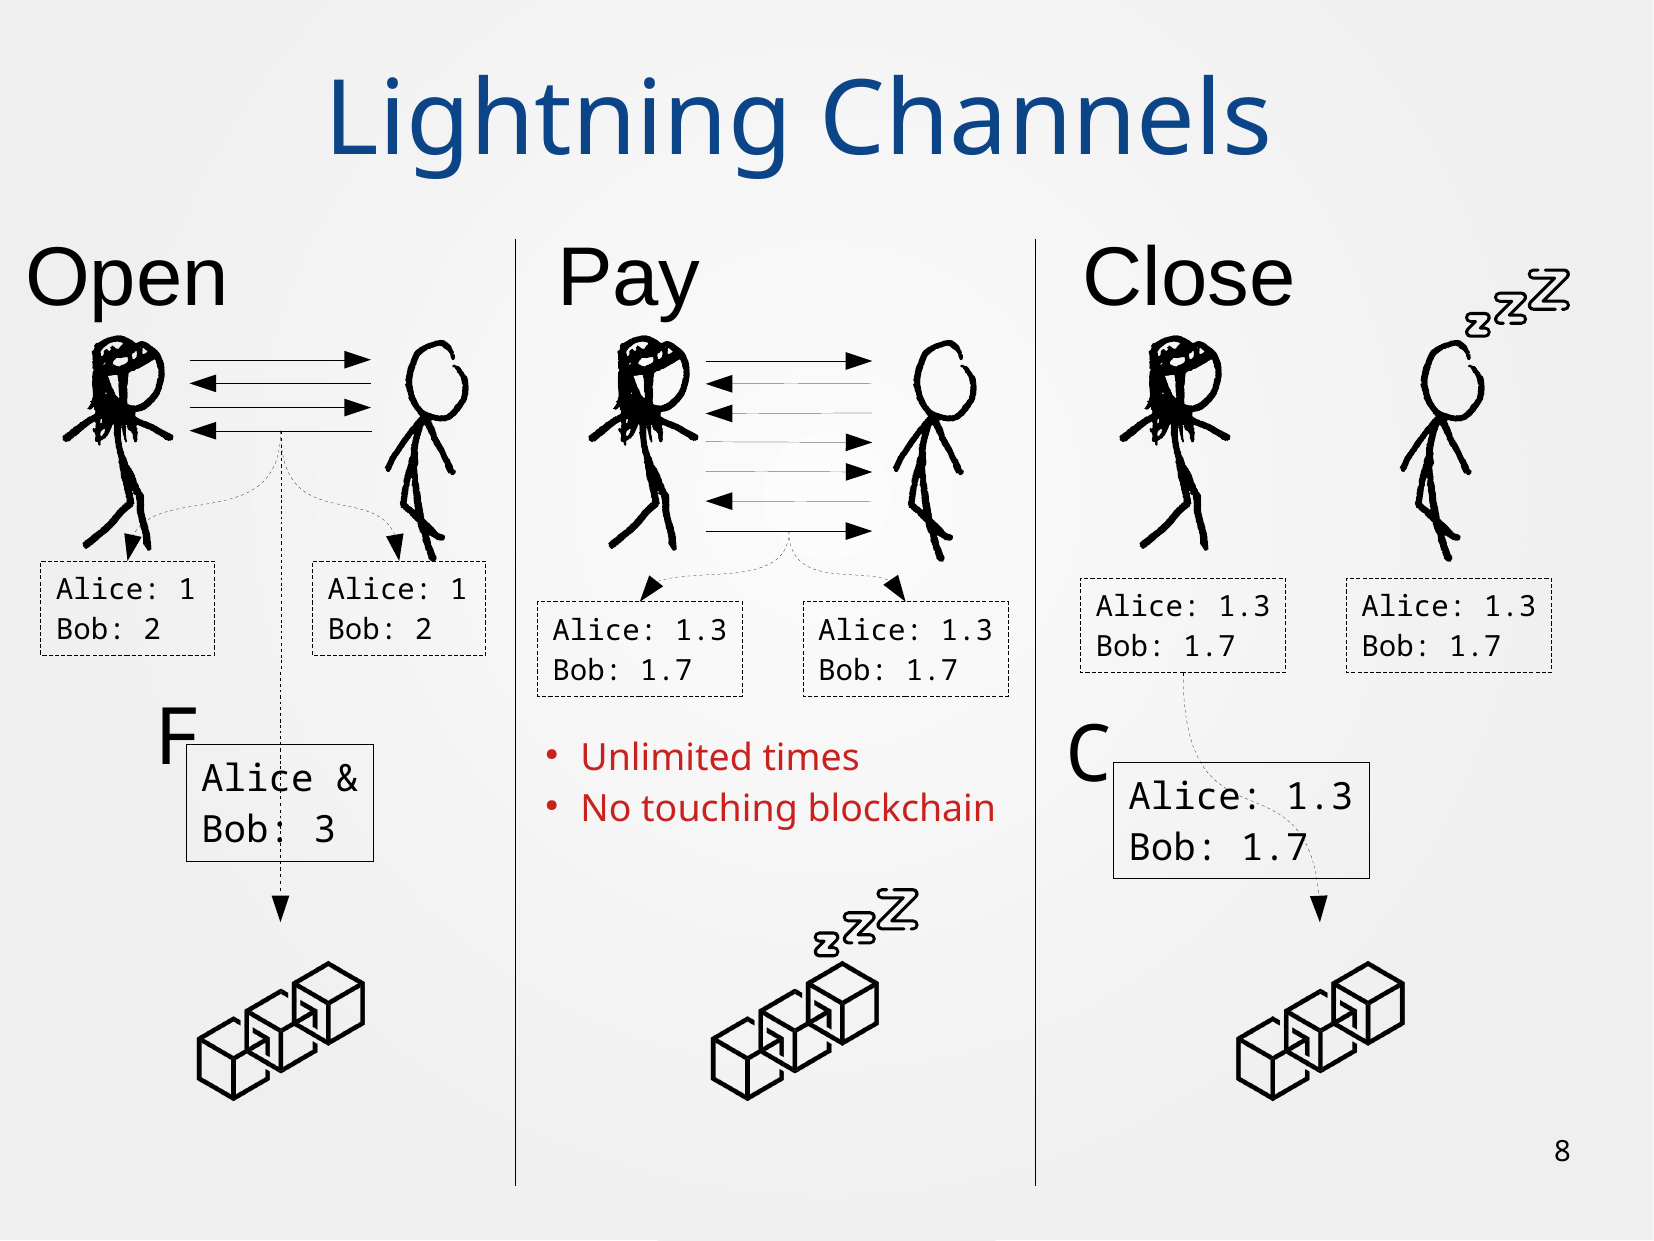

# Lightning Channels
Open
Pay
Close
Alice: 1
Bob: 2
Alice: 1
Bob: 2
Alice: 1.3
Bob: 1.7
Alice: 1.3
Bob: 1.7
Alice: 1.3
Bob: 1.7
Alice: 1.3
Bob: 1.7
F
C
Unlimited times
No touching blockchain
Alice & Bob: 3
Alice: 1.3
Bob: 1.7
8